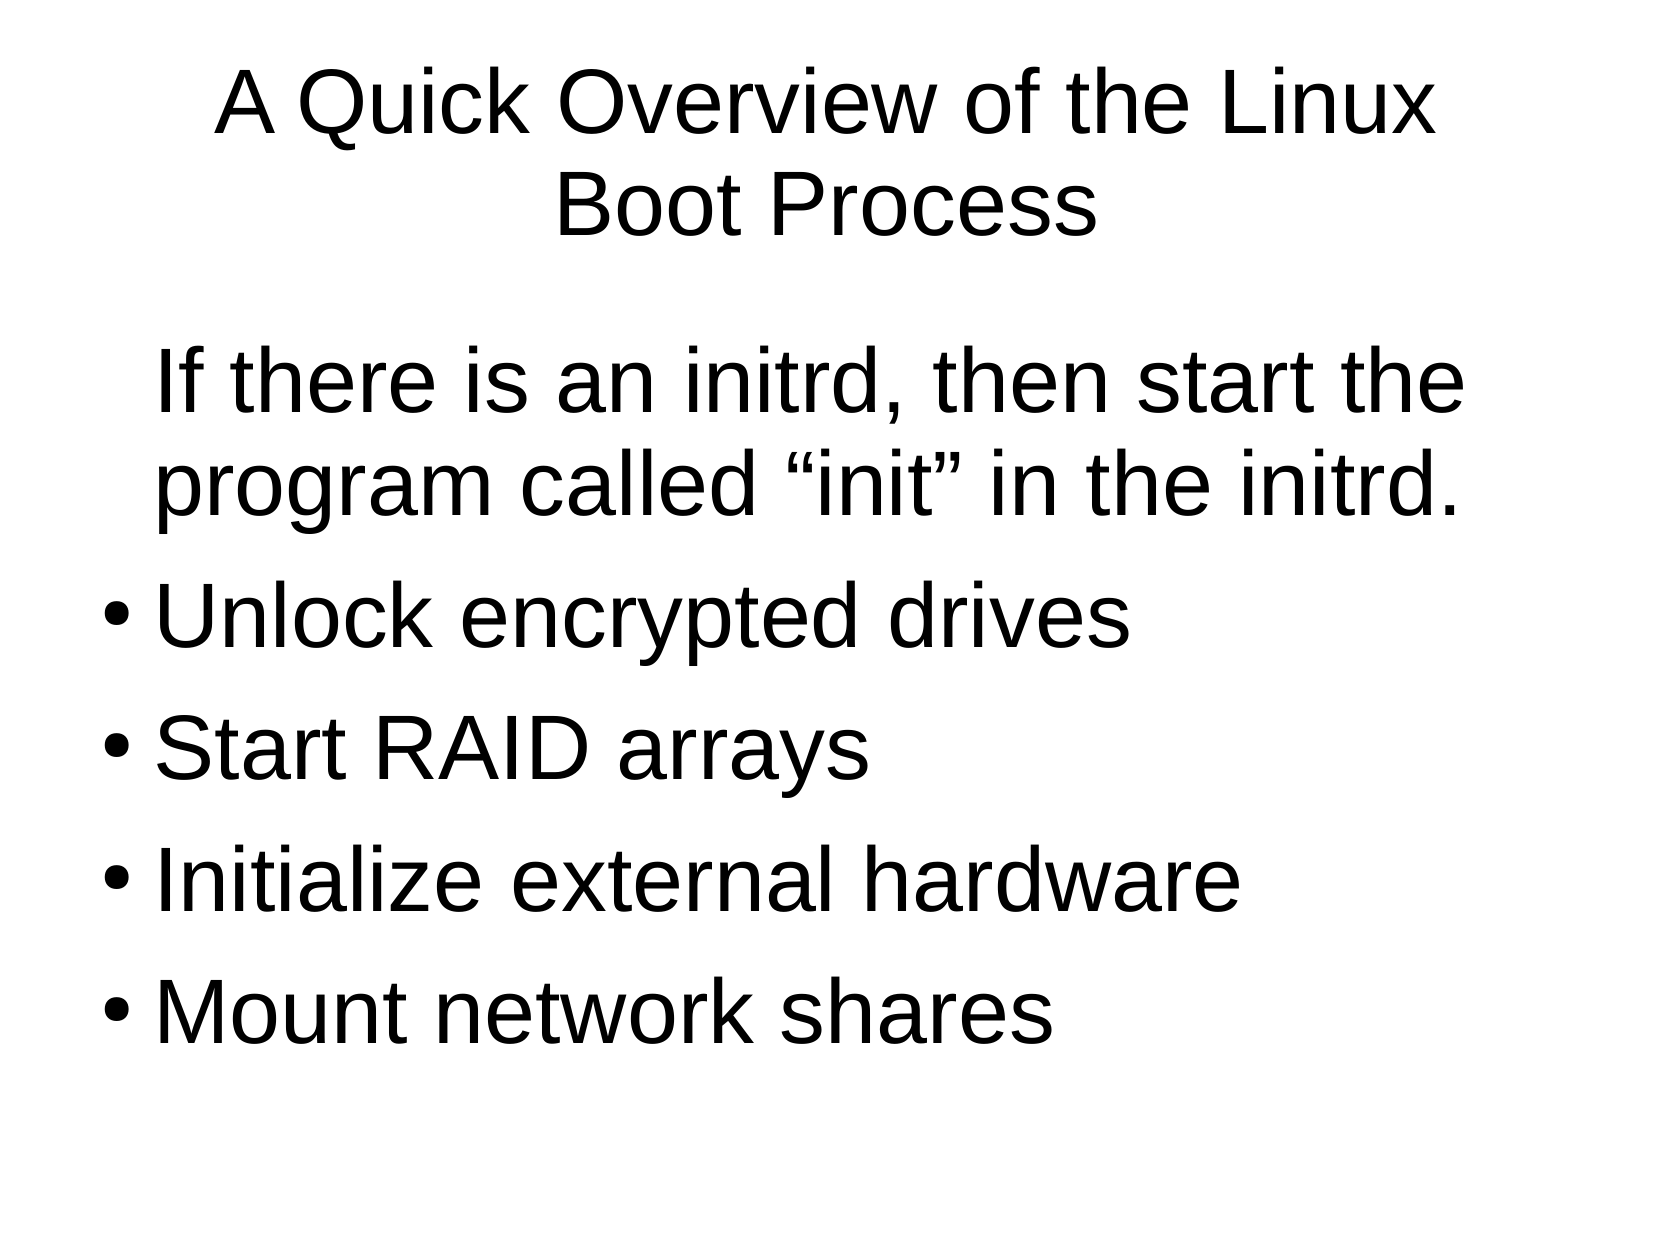

# A Quick Overview of the Linux Boot Process
If there is an initrd, then start the program called “init” in the initrd.
Unlock encrypted drives
Start RAID arrays
Initialize external hardware
Mount network shares